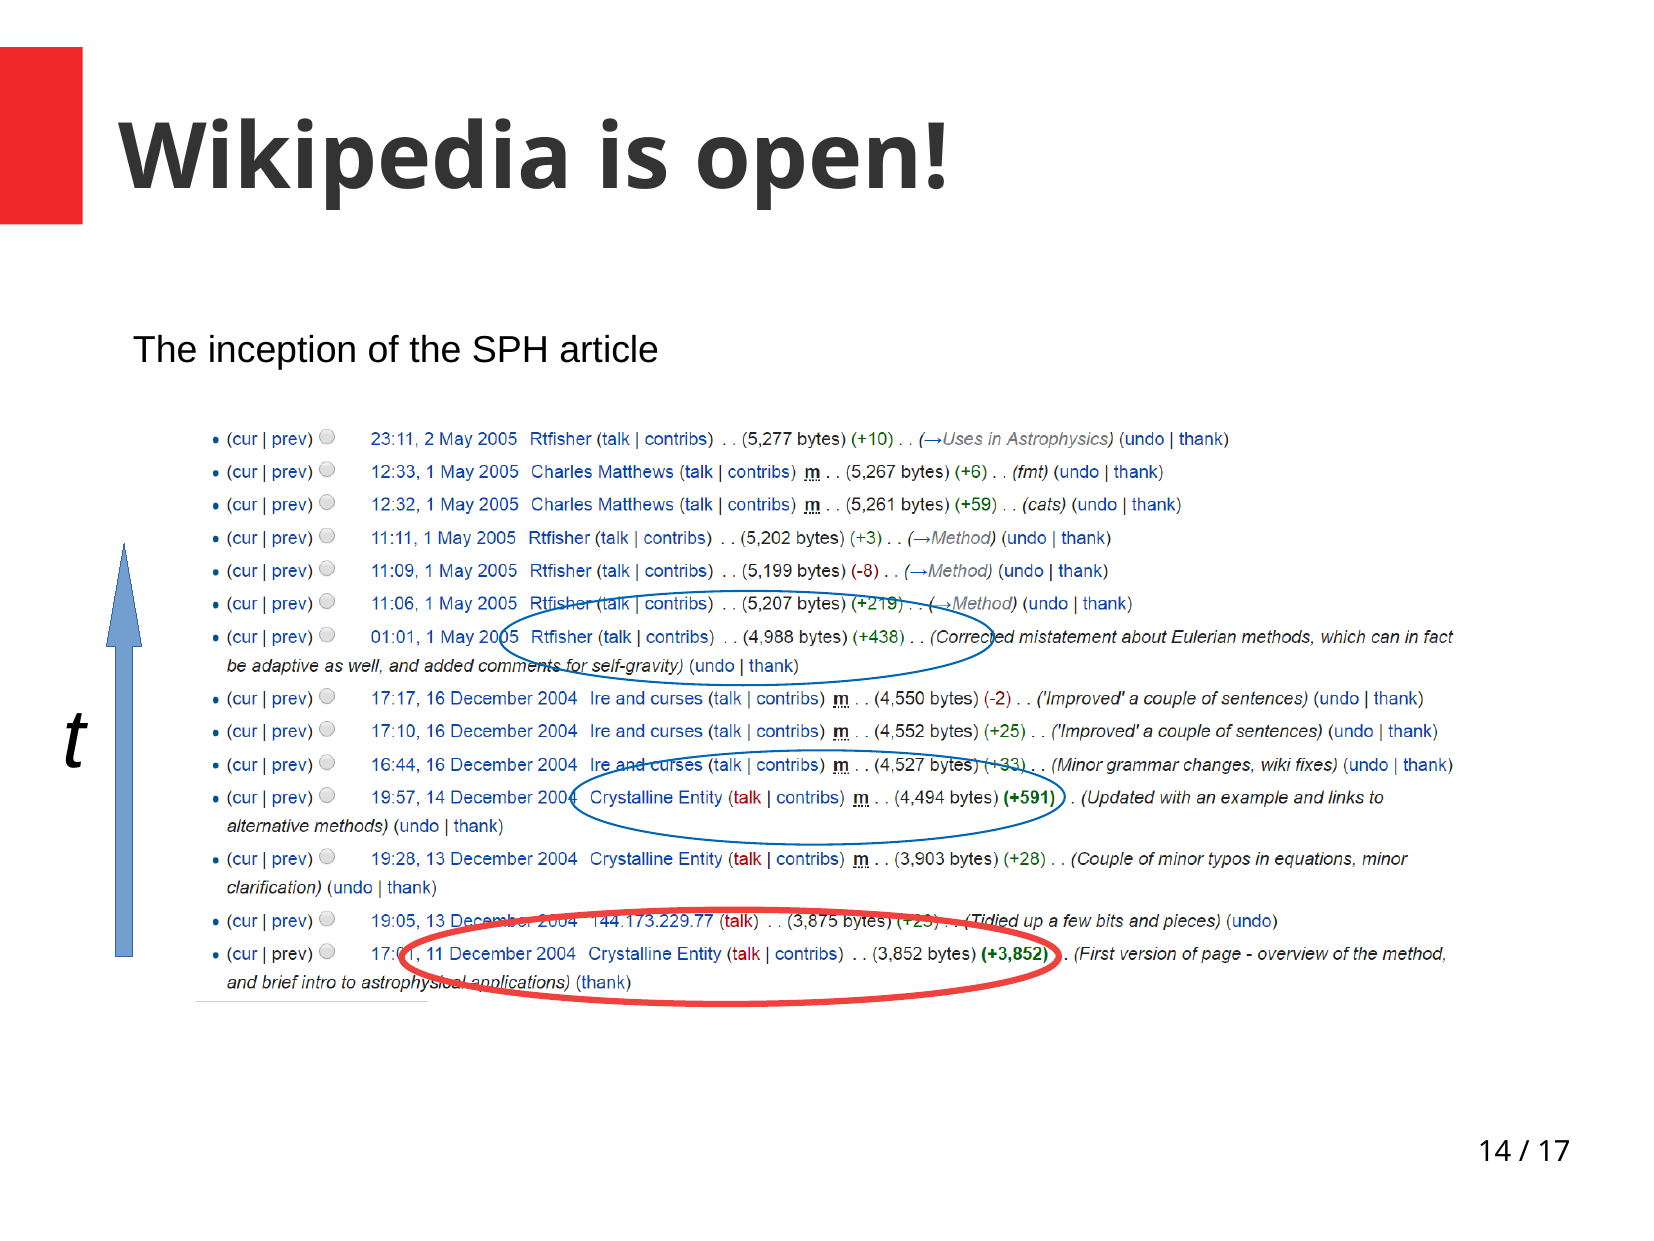

# Wikipedia is open!
The inception of the SPH article
t
14